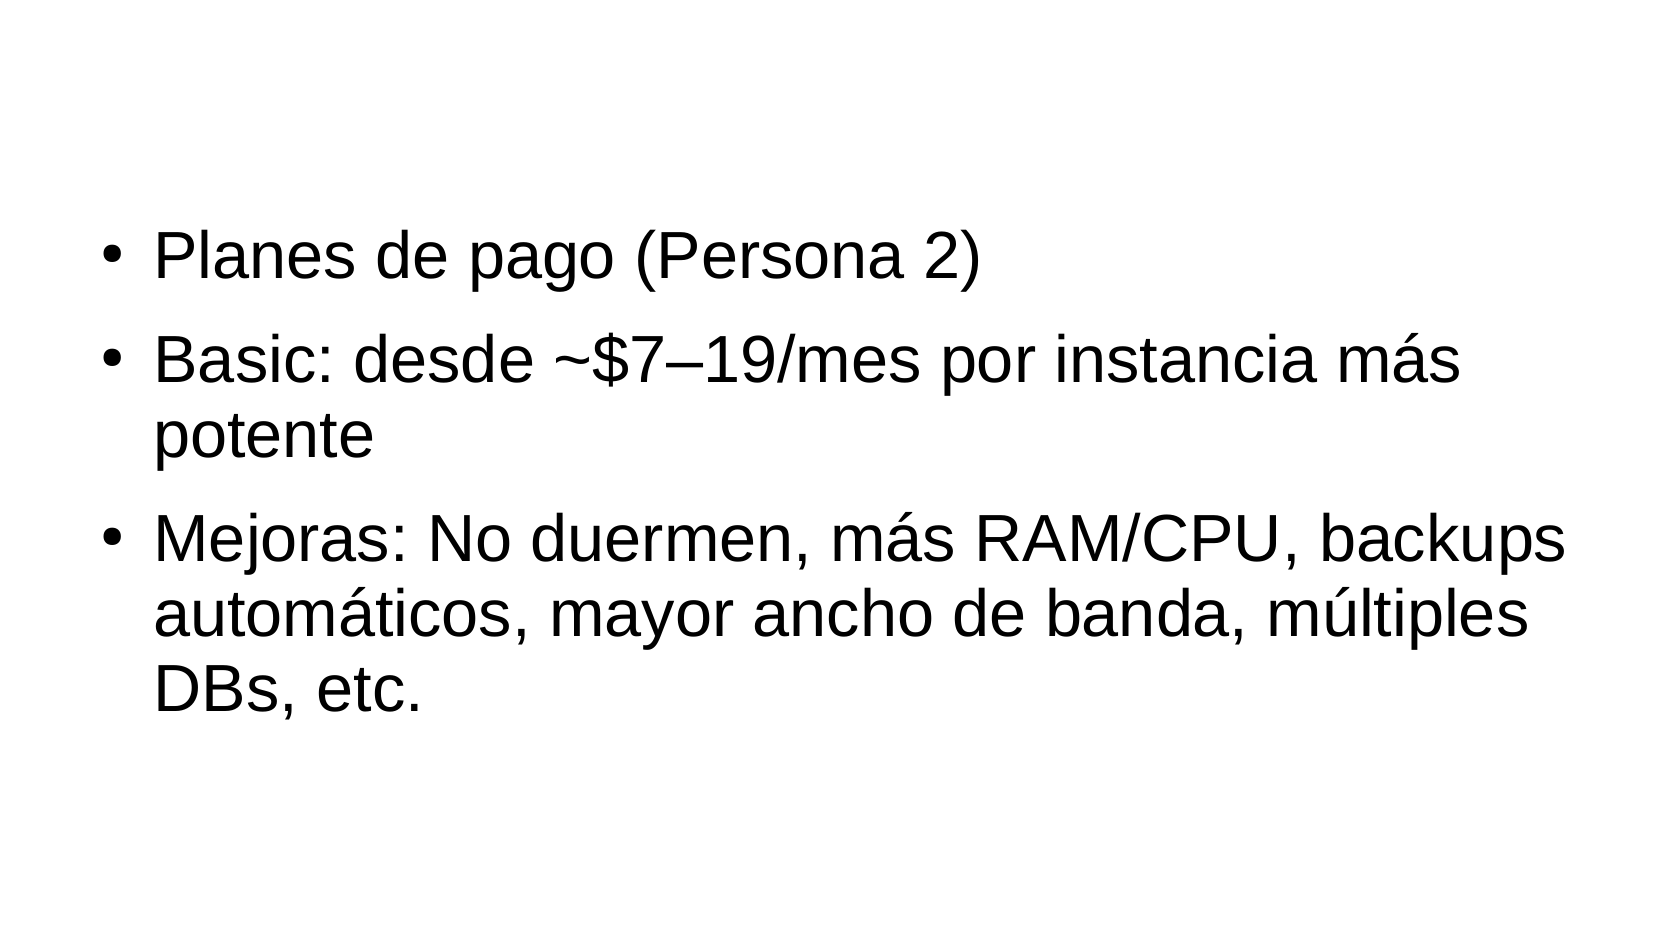

#
Planes de pago (Persona 2)
Basic: desde ~$7–19/mes por instancia más potente
Mejoras: No duermen, más RAM/CPU, backups automáticos, mayor ancho de banda, múltiples DBs, etc.